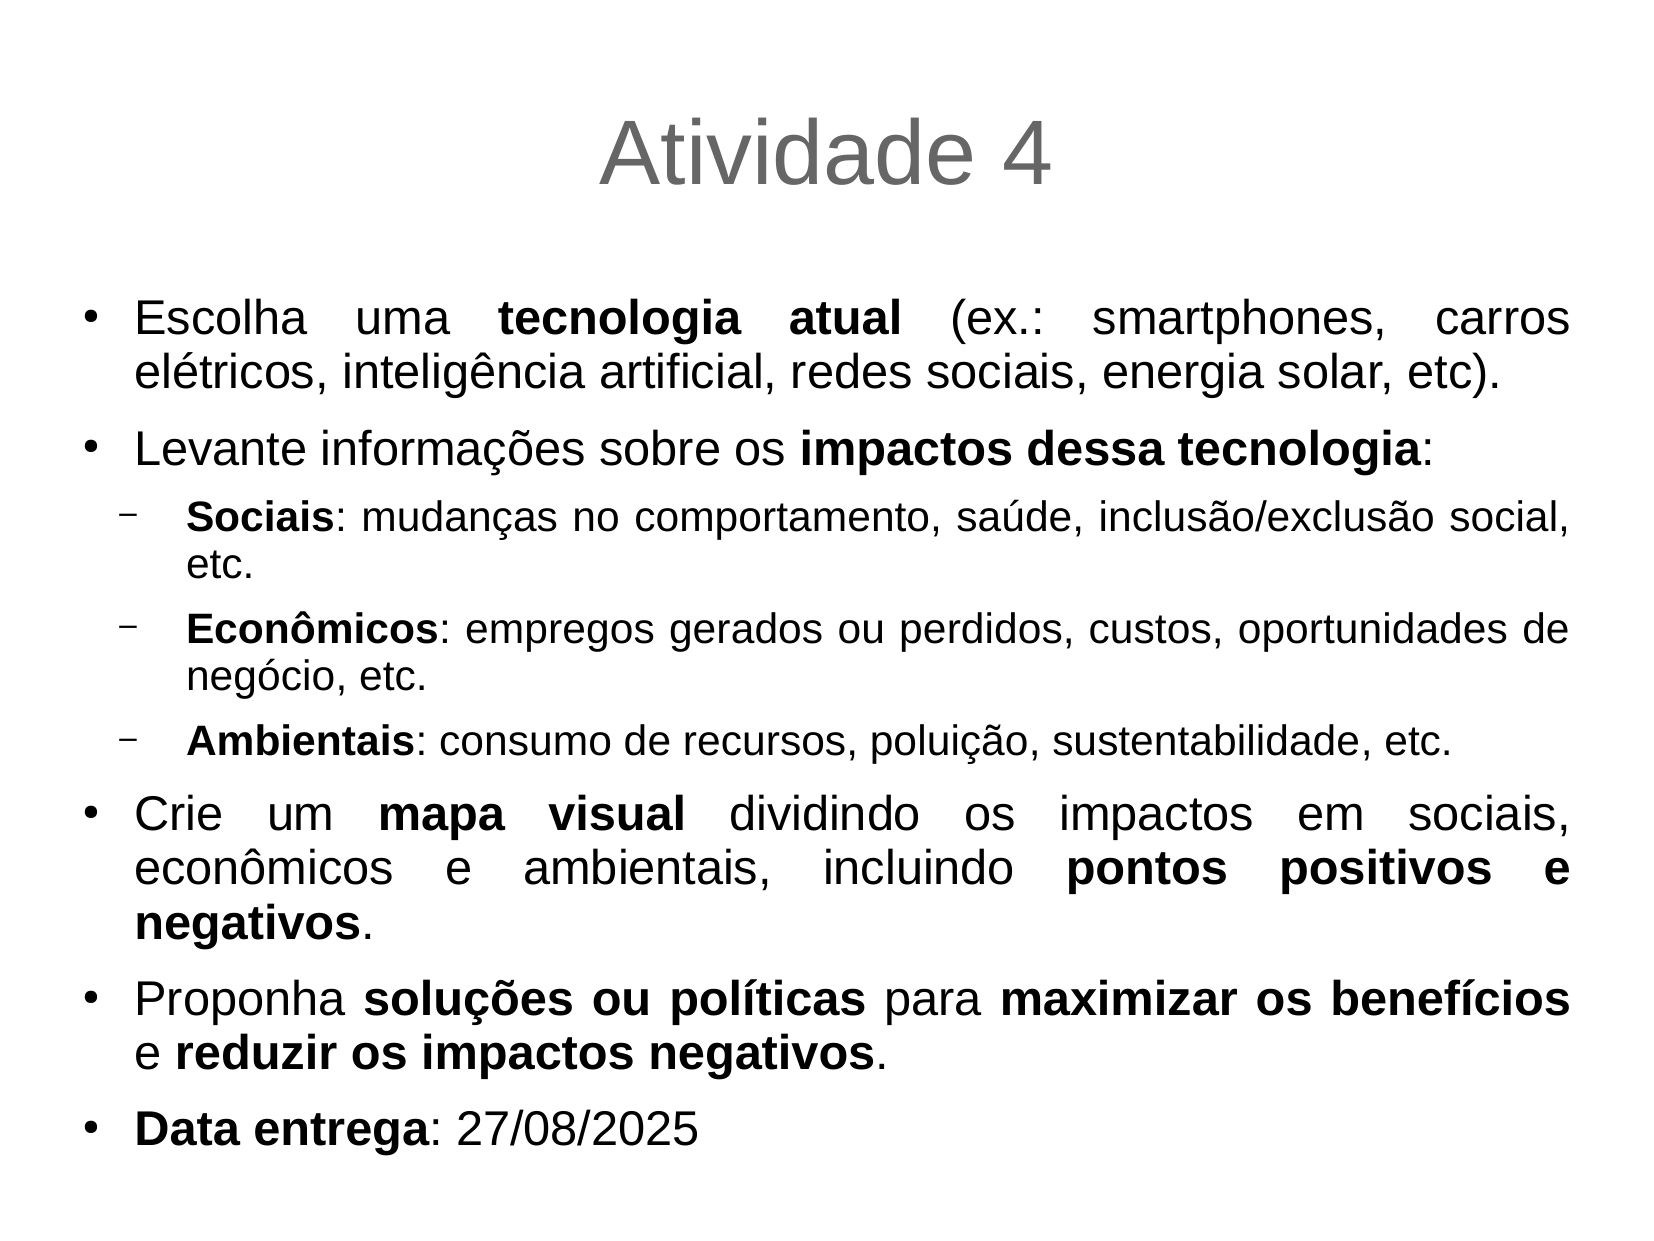

# Atividade 4
Escolha uma tecnologia atual (ex.: smartphones, carros elétricos, inteligência artificial, redes sociais, energia solar, etc).
Levante informações sobre os impactos dessa tecnologia:
Sociais: mudanças no comportamento, saúde, inclusão/exclusão social, etc.
Econômicos: empregos gerados ou perdidos, custos, oportunidades de negócio, etc.
Ambientais: consumo de recursos, poluição, sustentabilidade, etc.
Crie um mapa visual dividindo os impactos em sociais, econômicos e ambientais, incluindo pontos positivos e negativos.
Proponha soluções ou políticas para maximizar os benefícios e reduzir os impactos negativos.
Data entrega: 27/08/2025